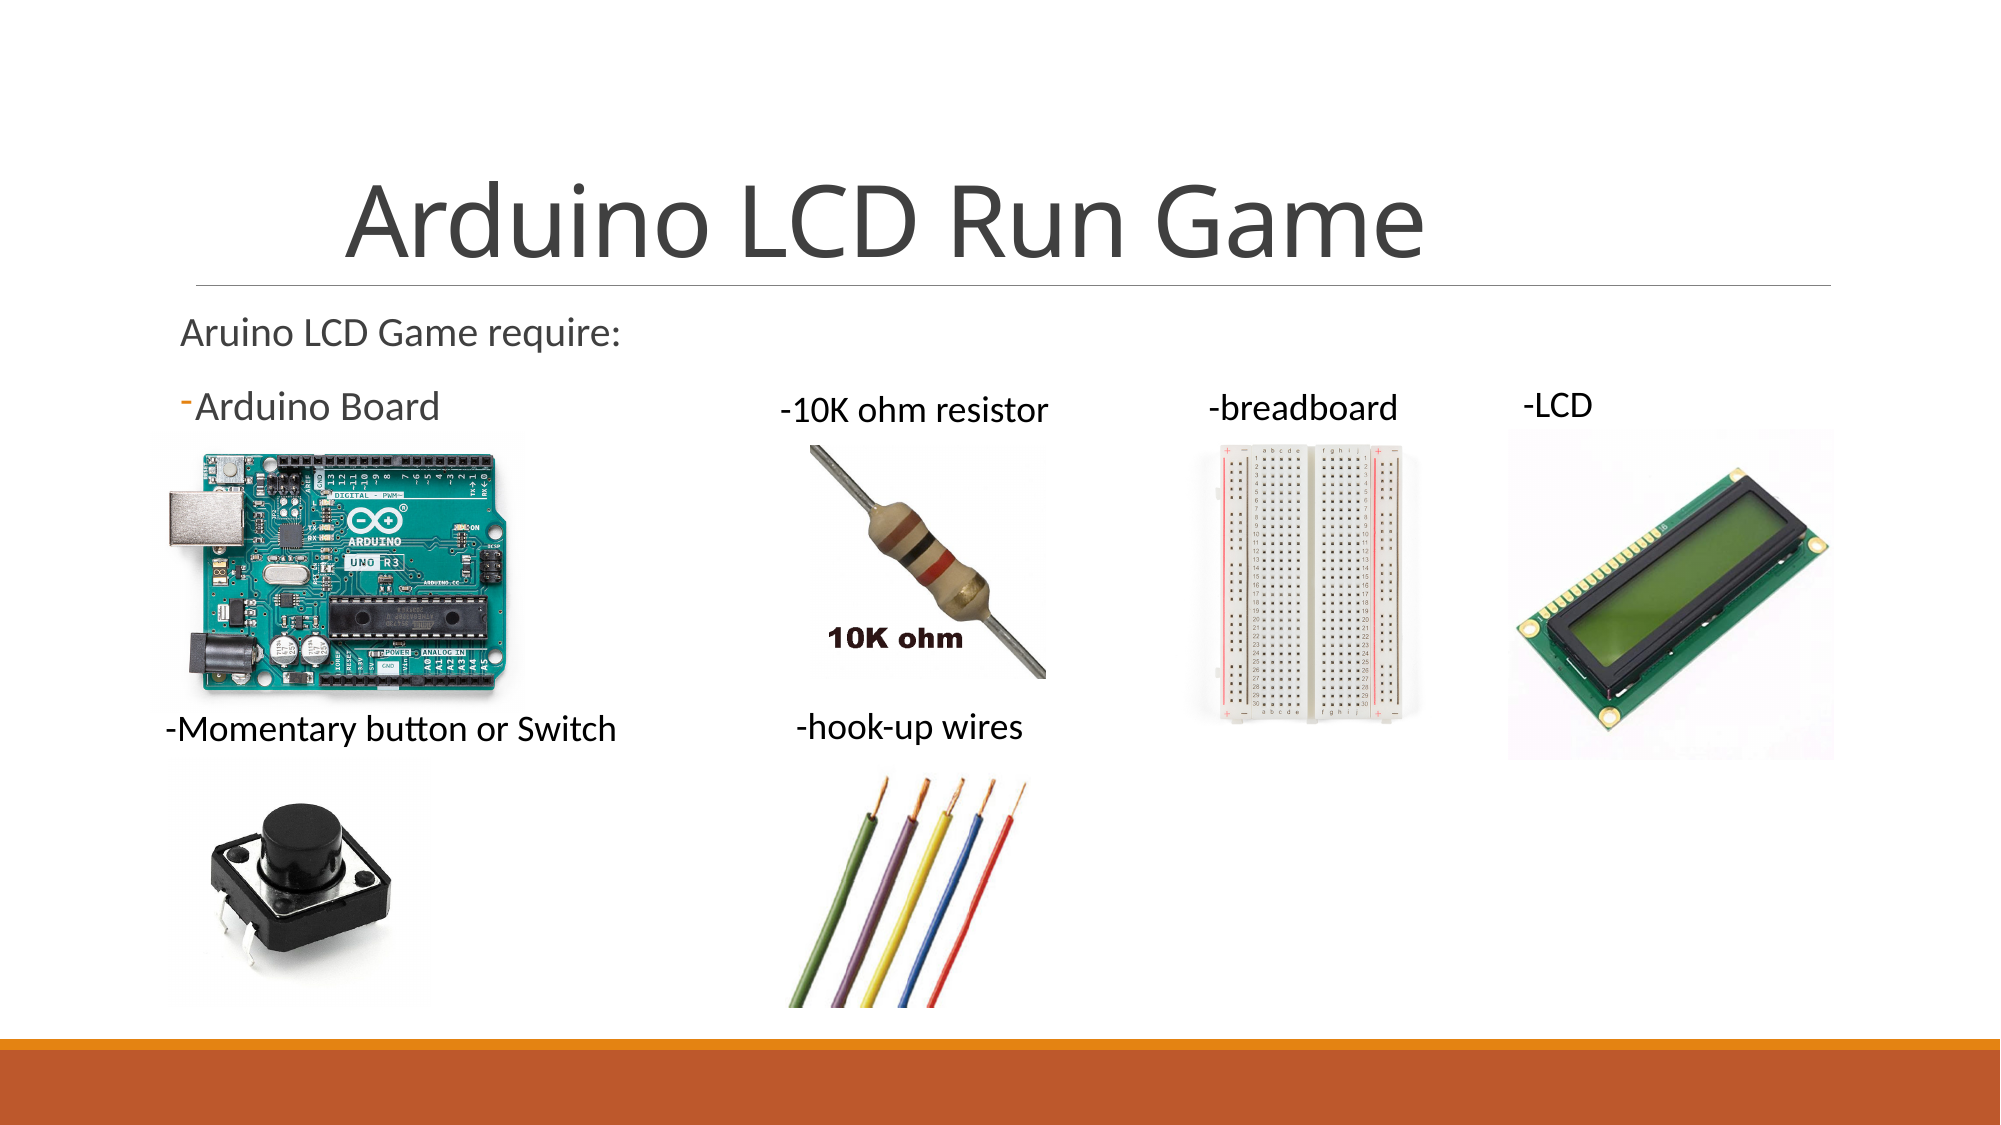

# Arduino​ LCD Run Game
Aruino LCD Game require:
Arduino Board
-LCD
-breadboard
-10K ohm resistor
-hook-up wires
-Momentary button or Switch